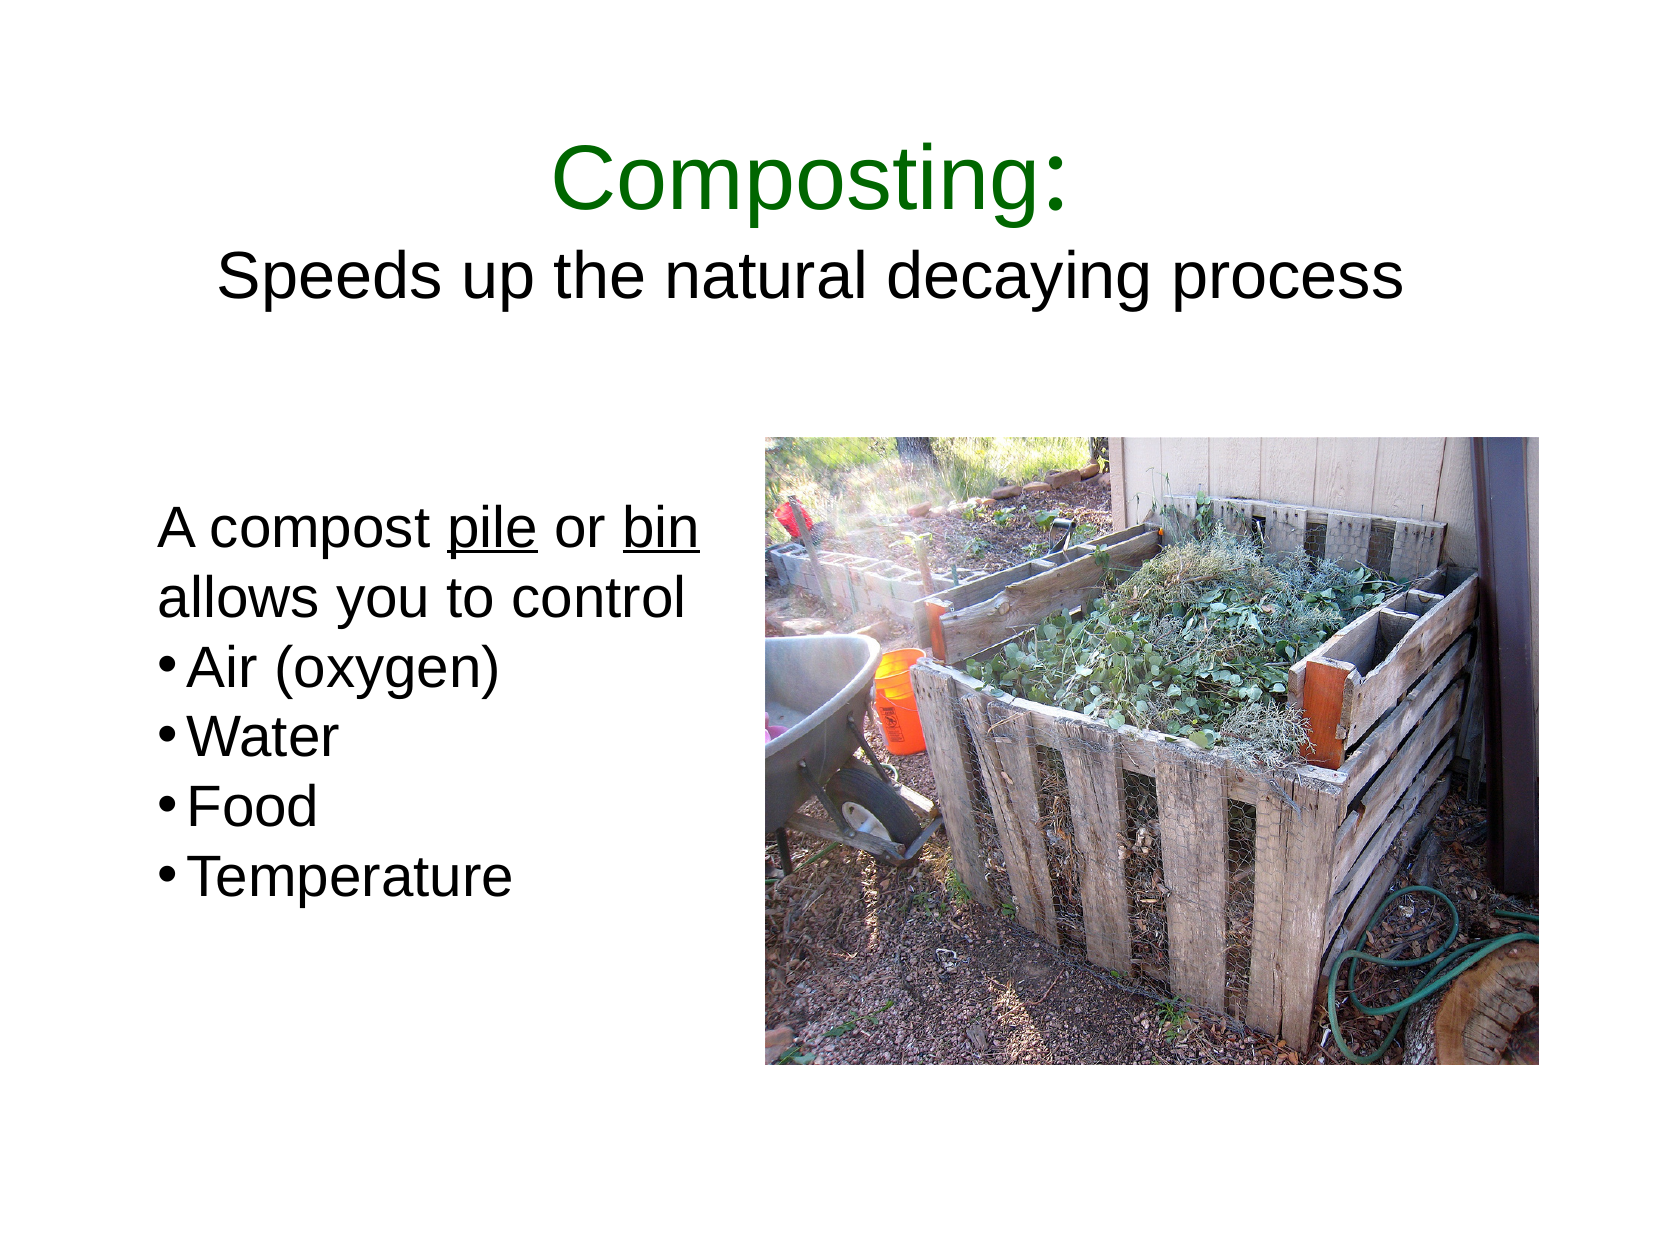

Composting:
Speeds up the natural decaying process
A compost pile or bin
allows you to control
Air (oxygen)
Water
Food
Temperature